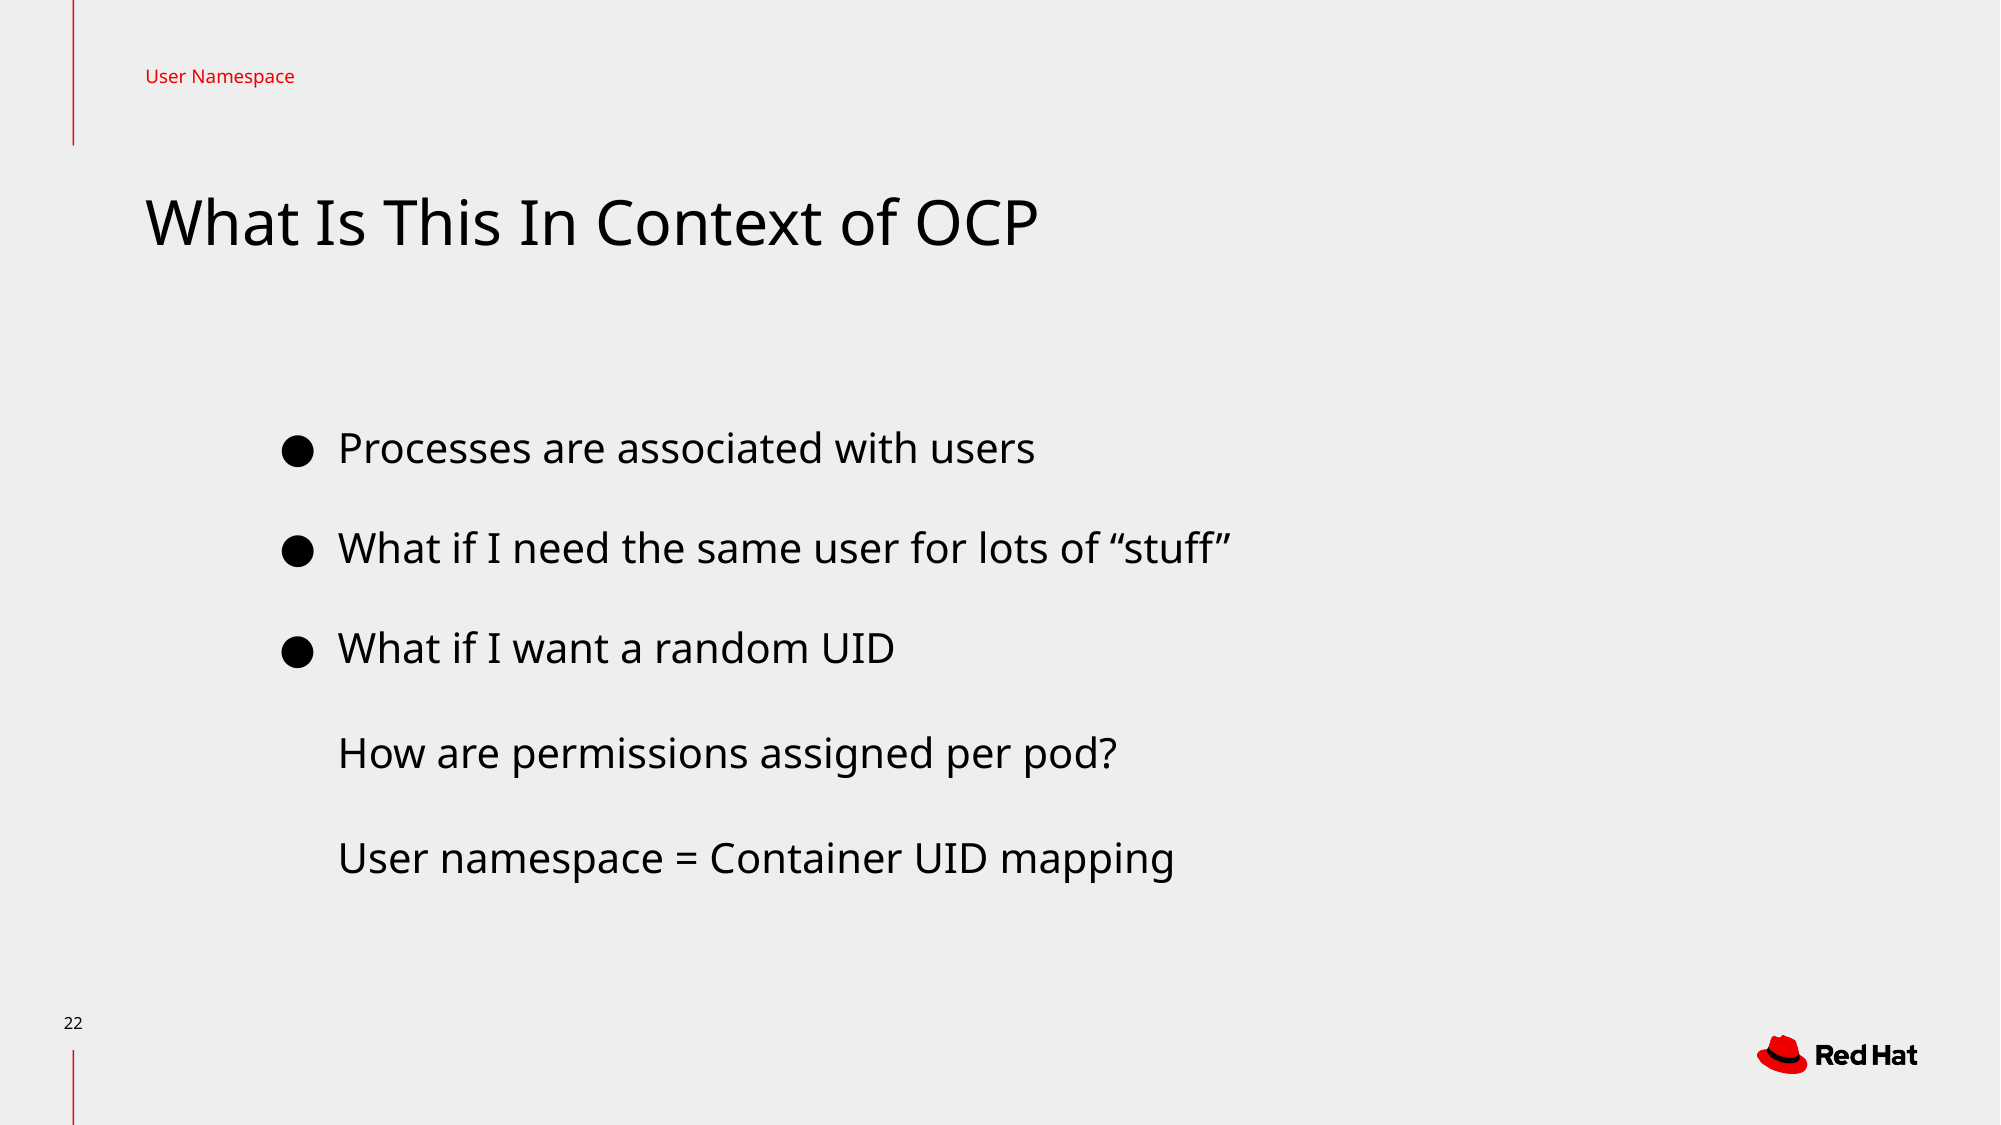

# User Namespace
What Is This In Context of OCP
Processes are associated with users
What if I need the same user for lots of “stuff”
What if I want a random UID
How are permissions assigned per pod?
User namespace = Container UID mapping